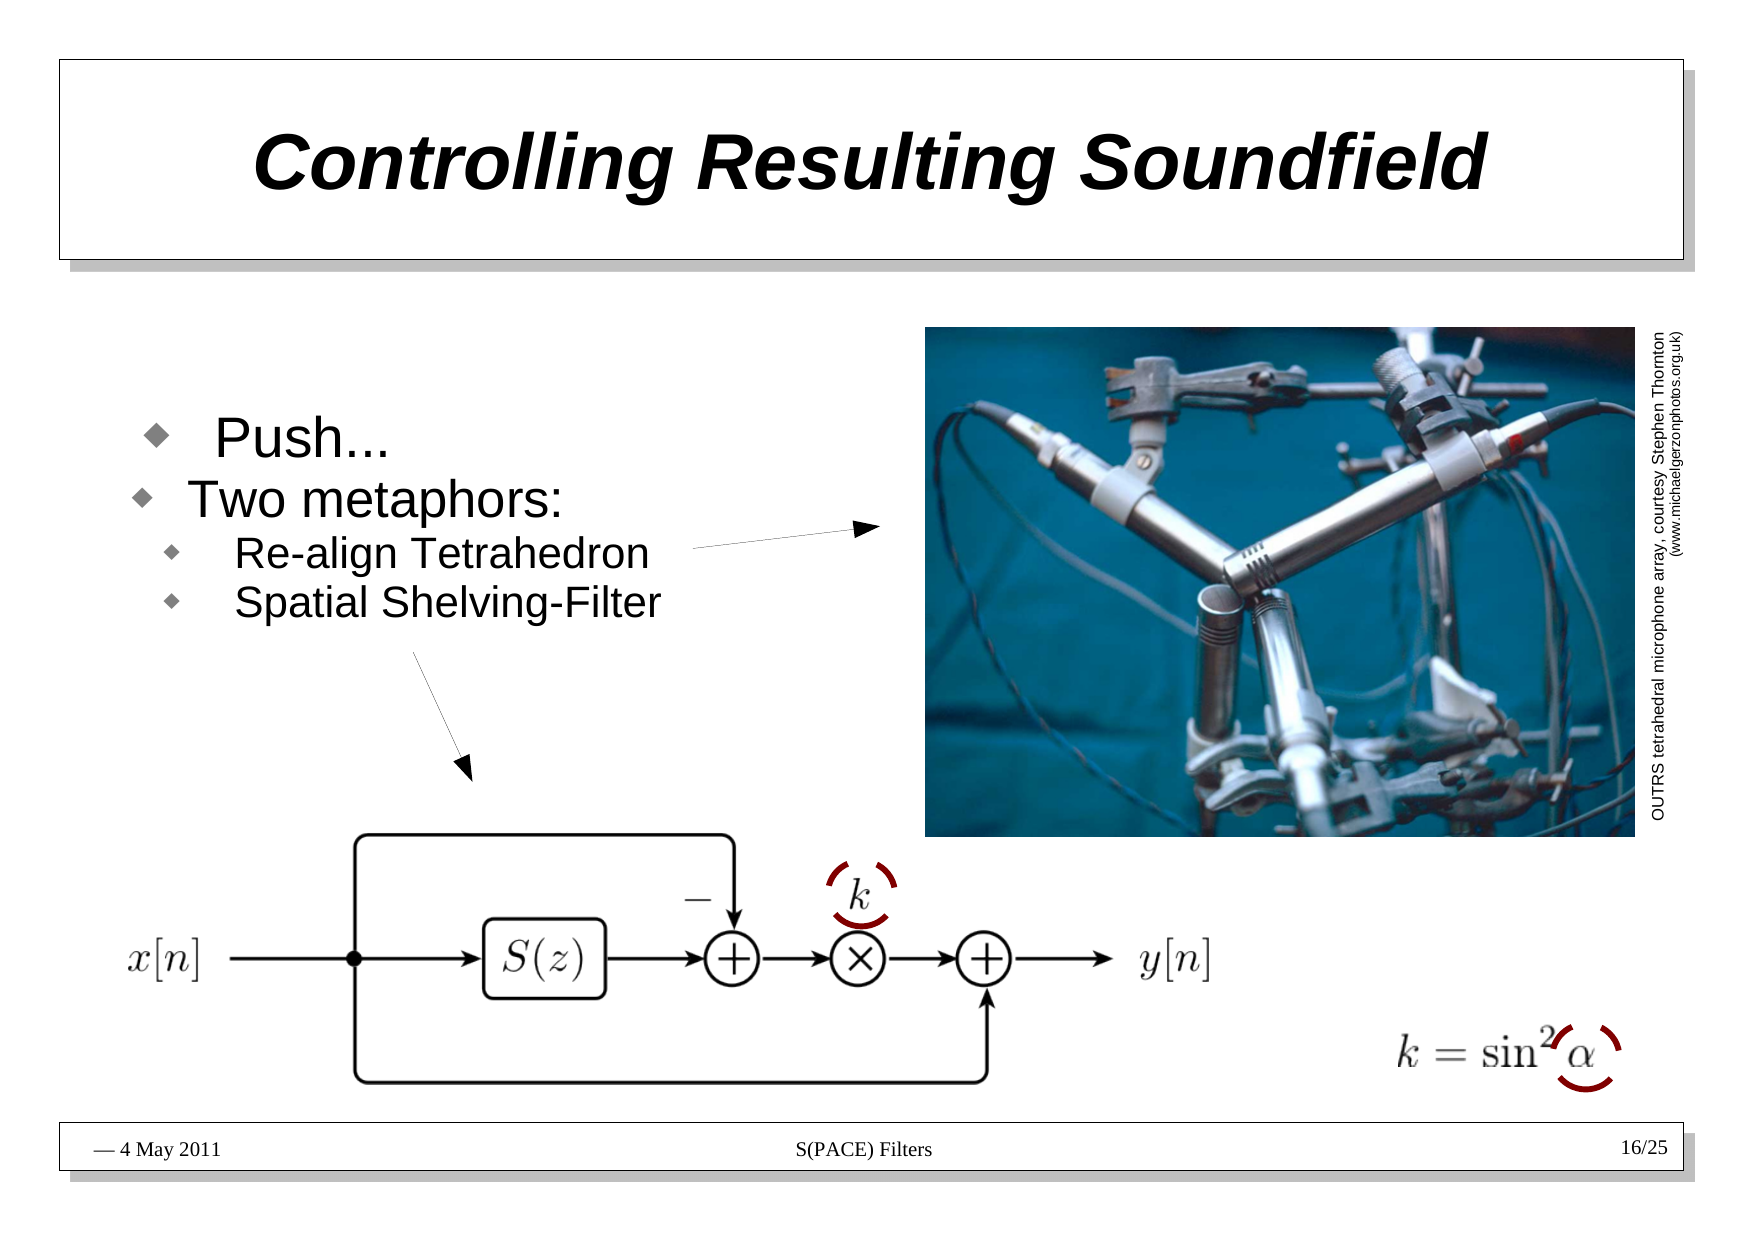

# Controlling Resulting Soundfield
Push...
Two metaphors:
Re-align Tetrahedron
Spatial Shelving-Filter
OUTRS tetrahedral microphone array, courtesy Stephen Thornton
(www.michaelgerzonphotos.org.uk)